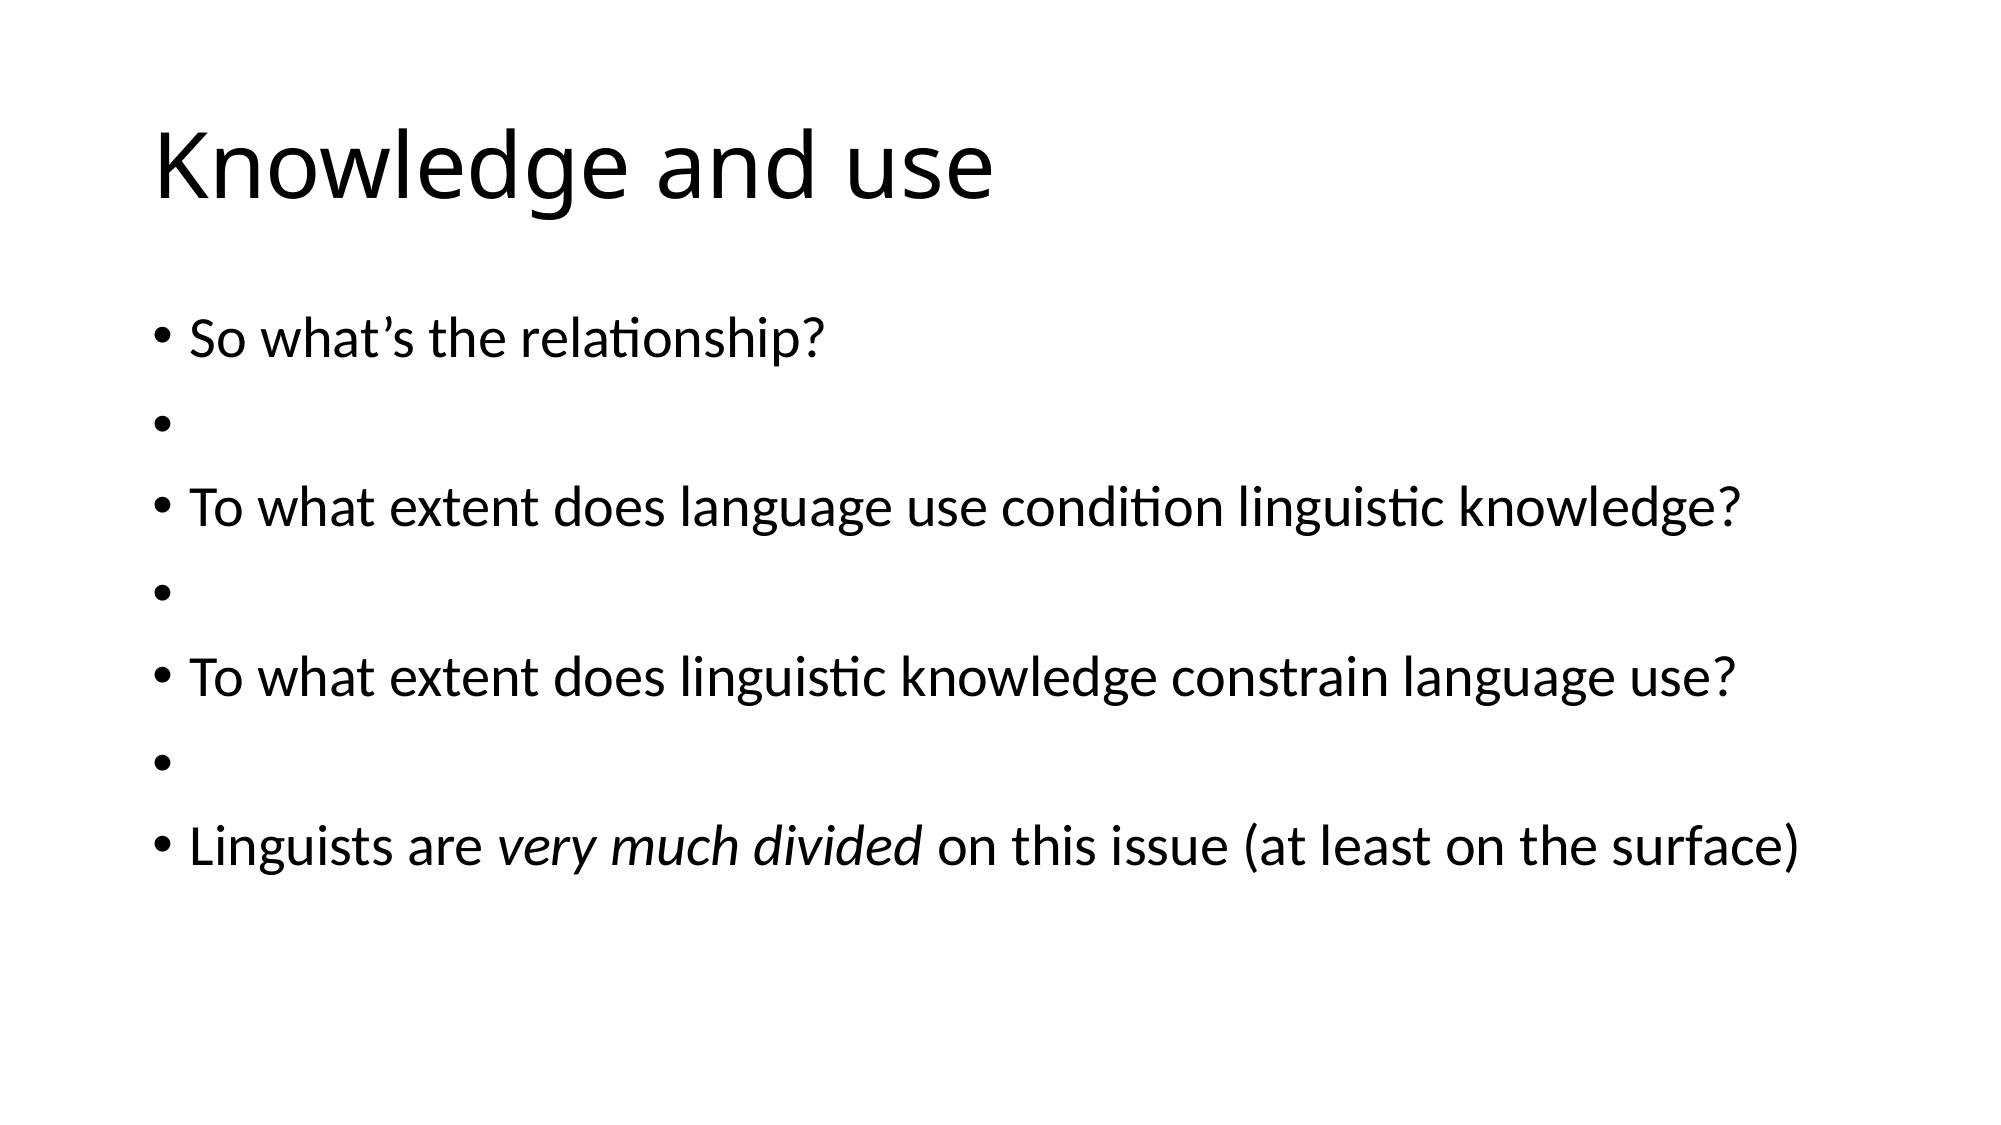

# Knowledge and use
So what’s the relationship?
To what extent does language use condition linguistic knowledge?
To what extent does linguistic knowledge constrain language use?
Linguists are very much divided on this issue (at least on the surface)